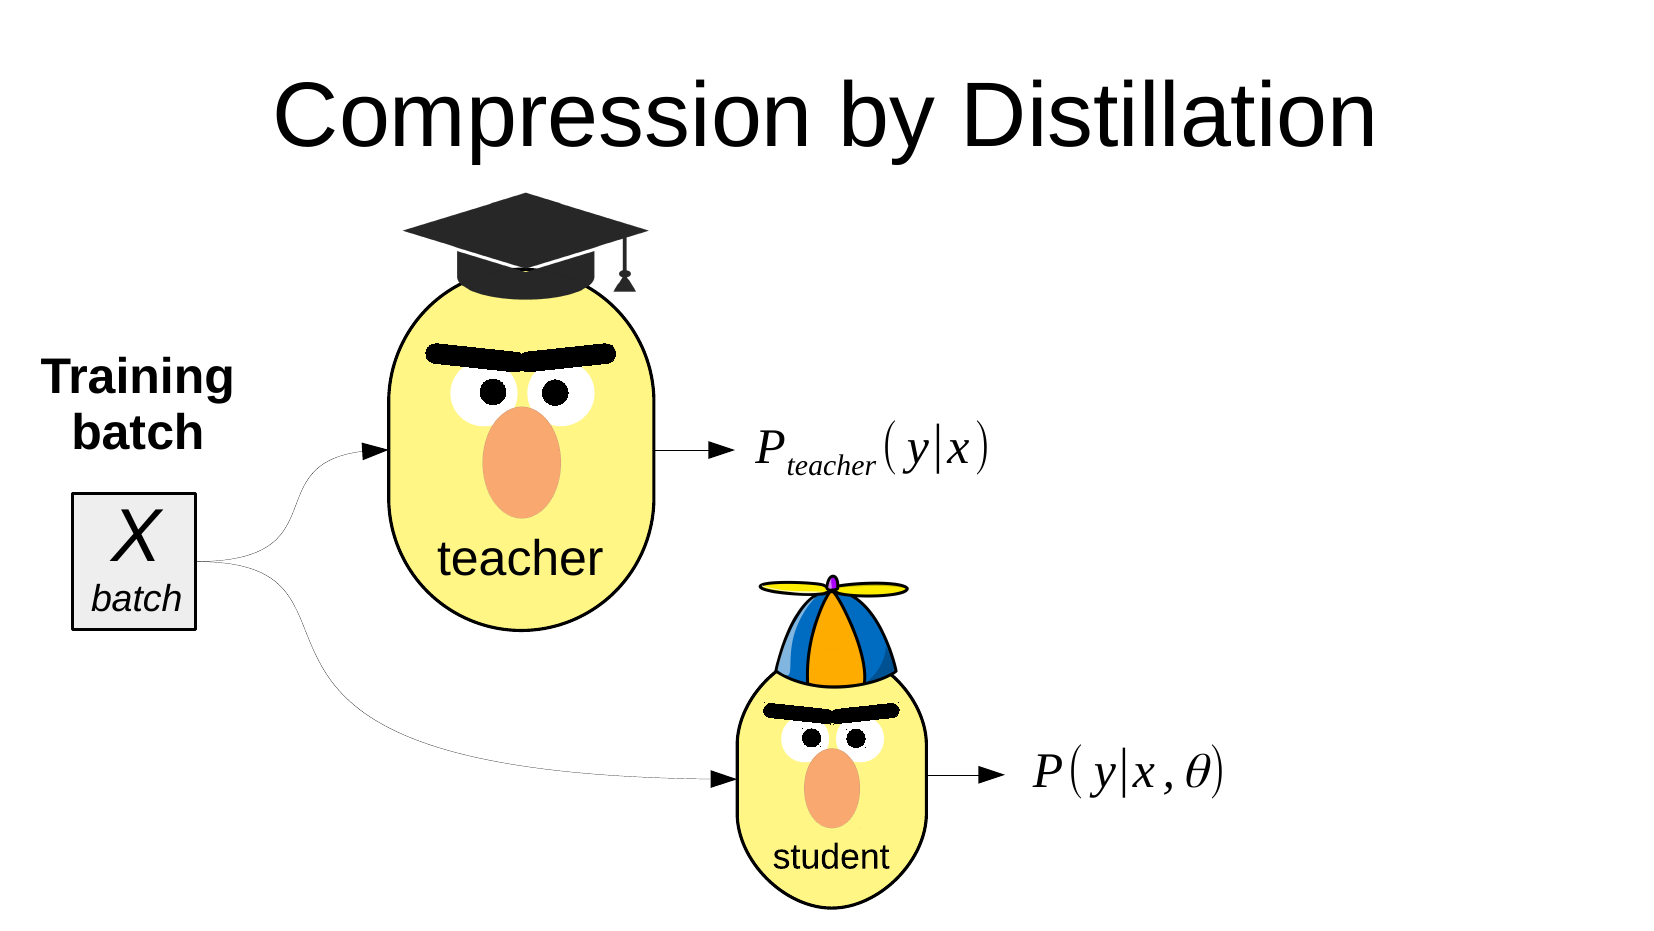

# Compression by Distillation
teacher
Training
batch
X
batch